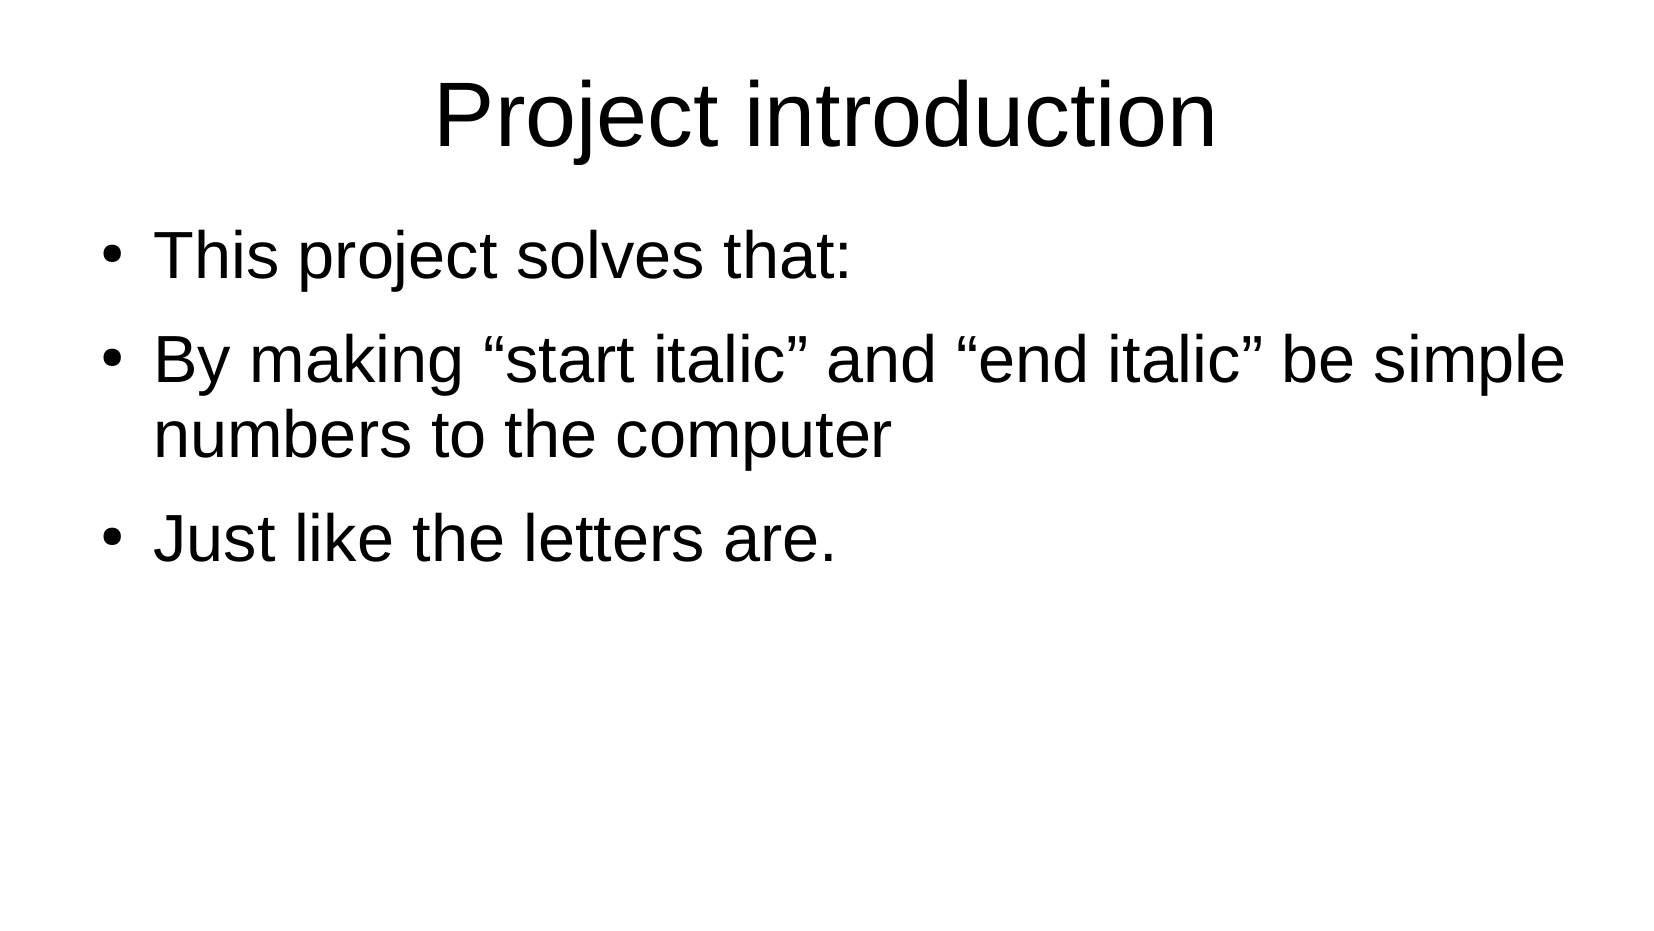

# Project introduction
This project solves that:
By making “start italic” and “end italic” be simple numbers to the computer
Just like the letters are.